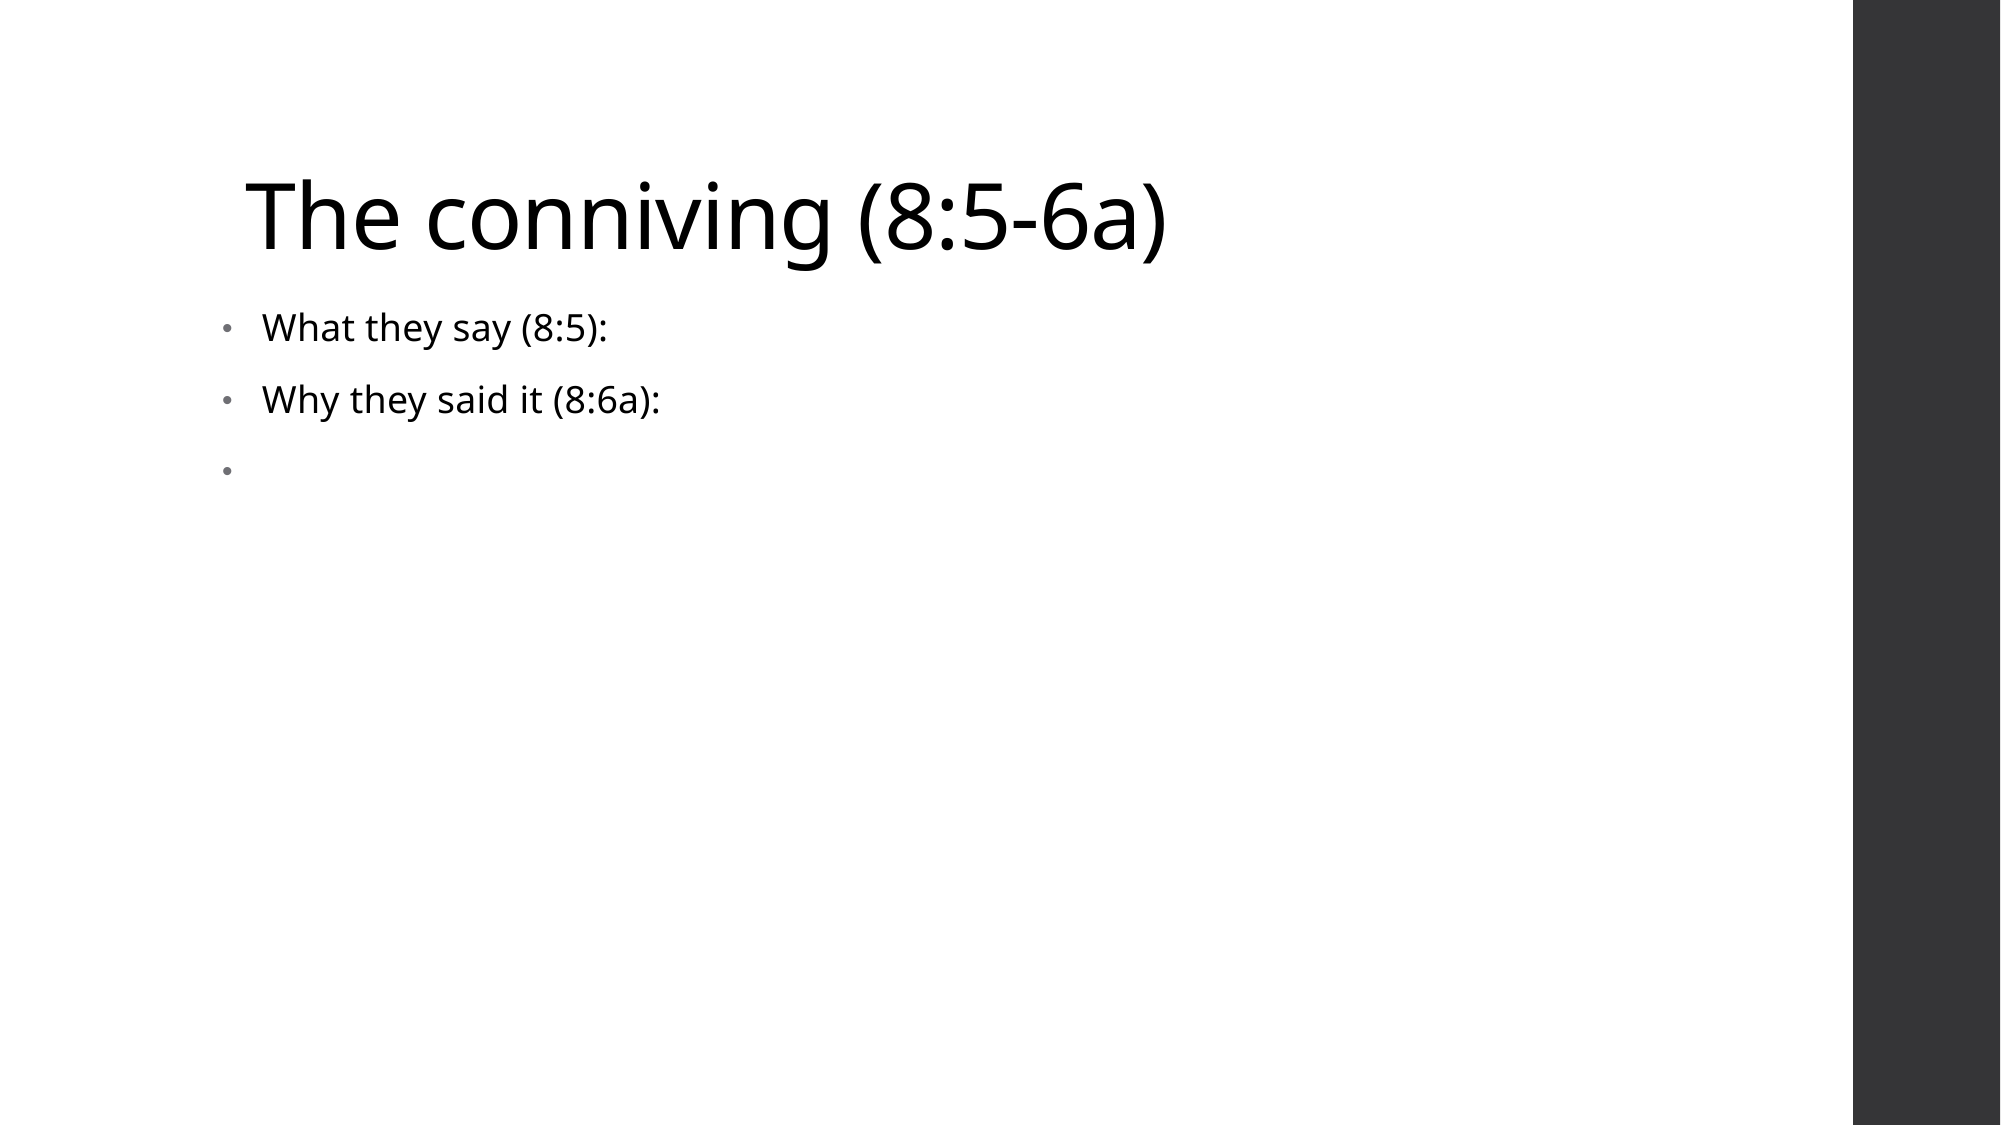

# The conniving (8:5-6a)
 What they say (8:5):
 Why they said it (8:6a):